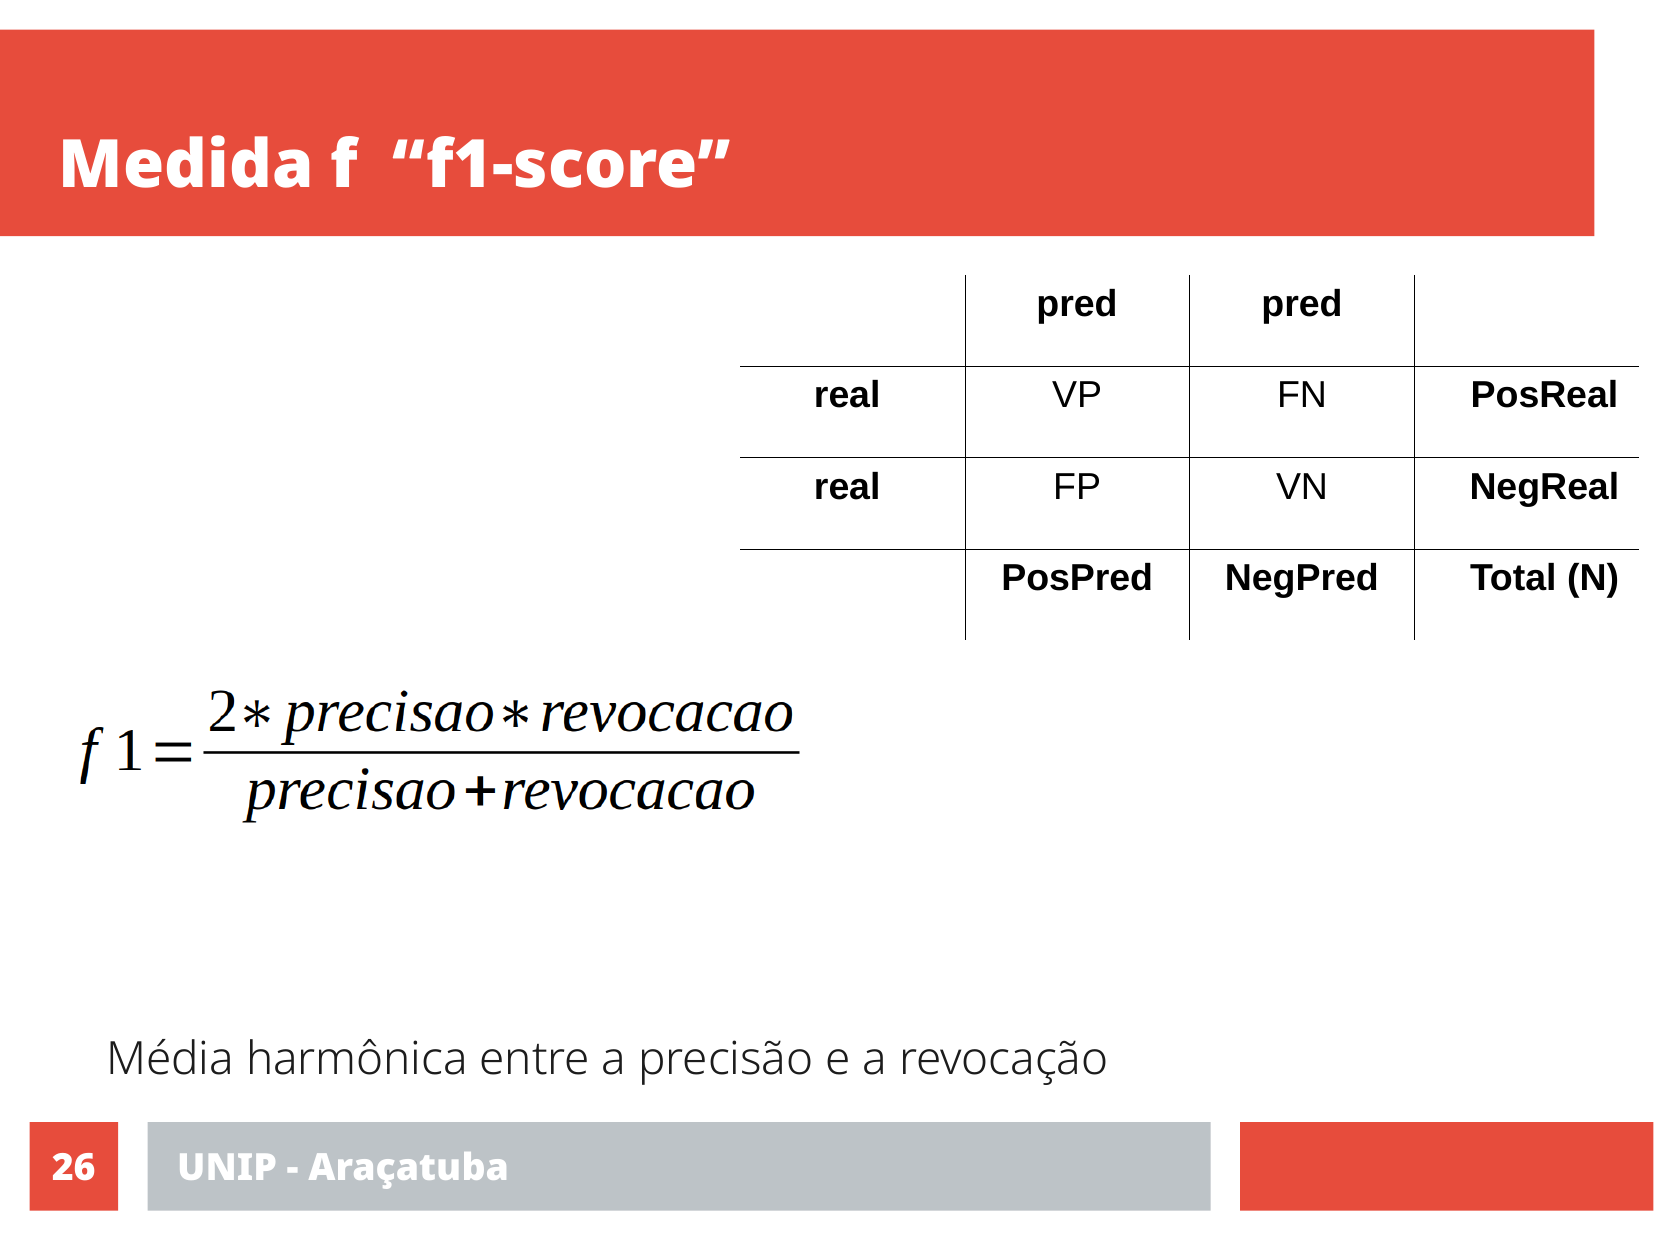

# Medida f “f1-score”
| | pred | pred | |
| --- | --- | --- | --- |
| real | VP | FN | PosReal |
| real | FP | VN | NegReal |
| | PosPred | NegPred | Total (N) |
Média harmônica entre a precisão e a revocação
26
UNIP - Araçatuba